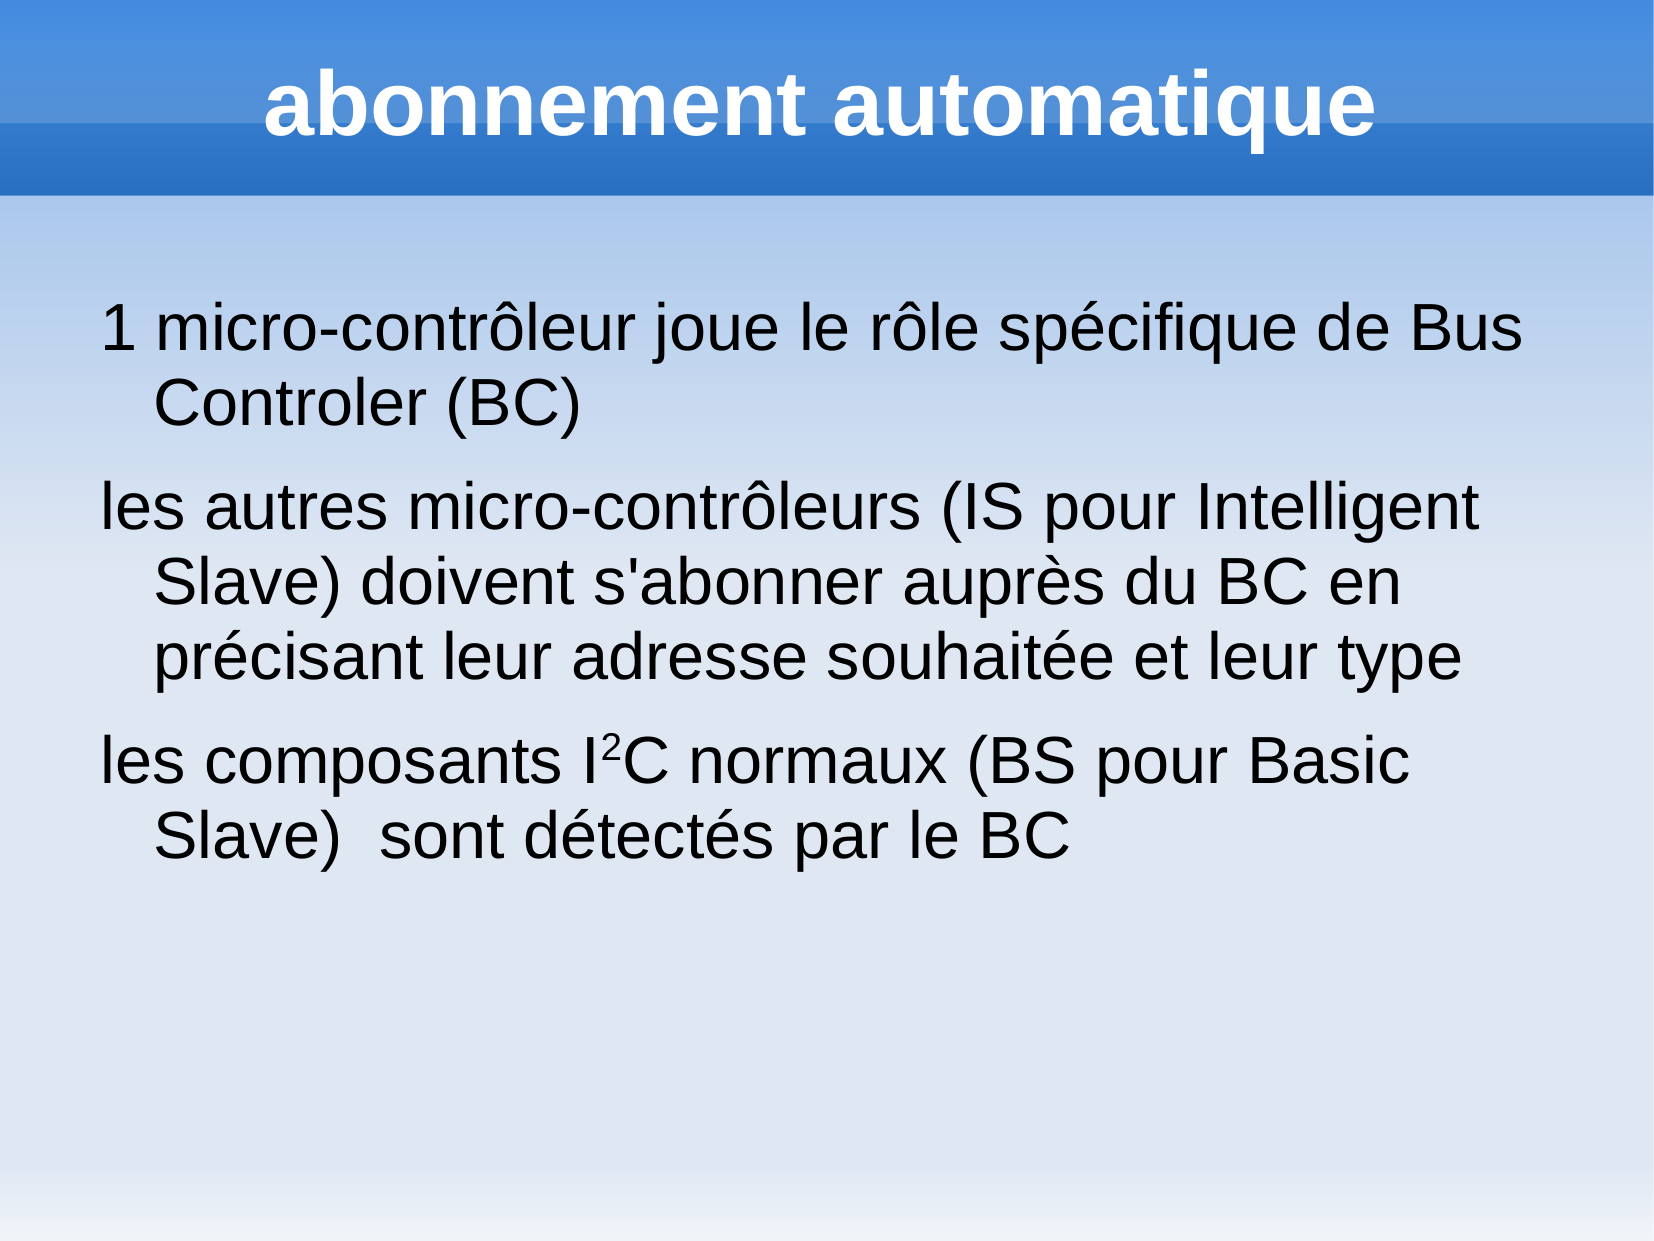

# abonnement automatique
1 micro-contrôleur joue le rôle spécifique de Bus Controler (BC)
les autres micro-contrôleurs (IS pour Intelligent Slave) doivent s'abonner auprès du BC en précisant leur adresse souhaitée et leur type
les composants I2C normaux (BS pour Basic Slave) sont détectés par le BC